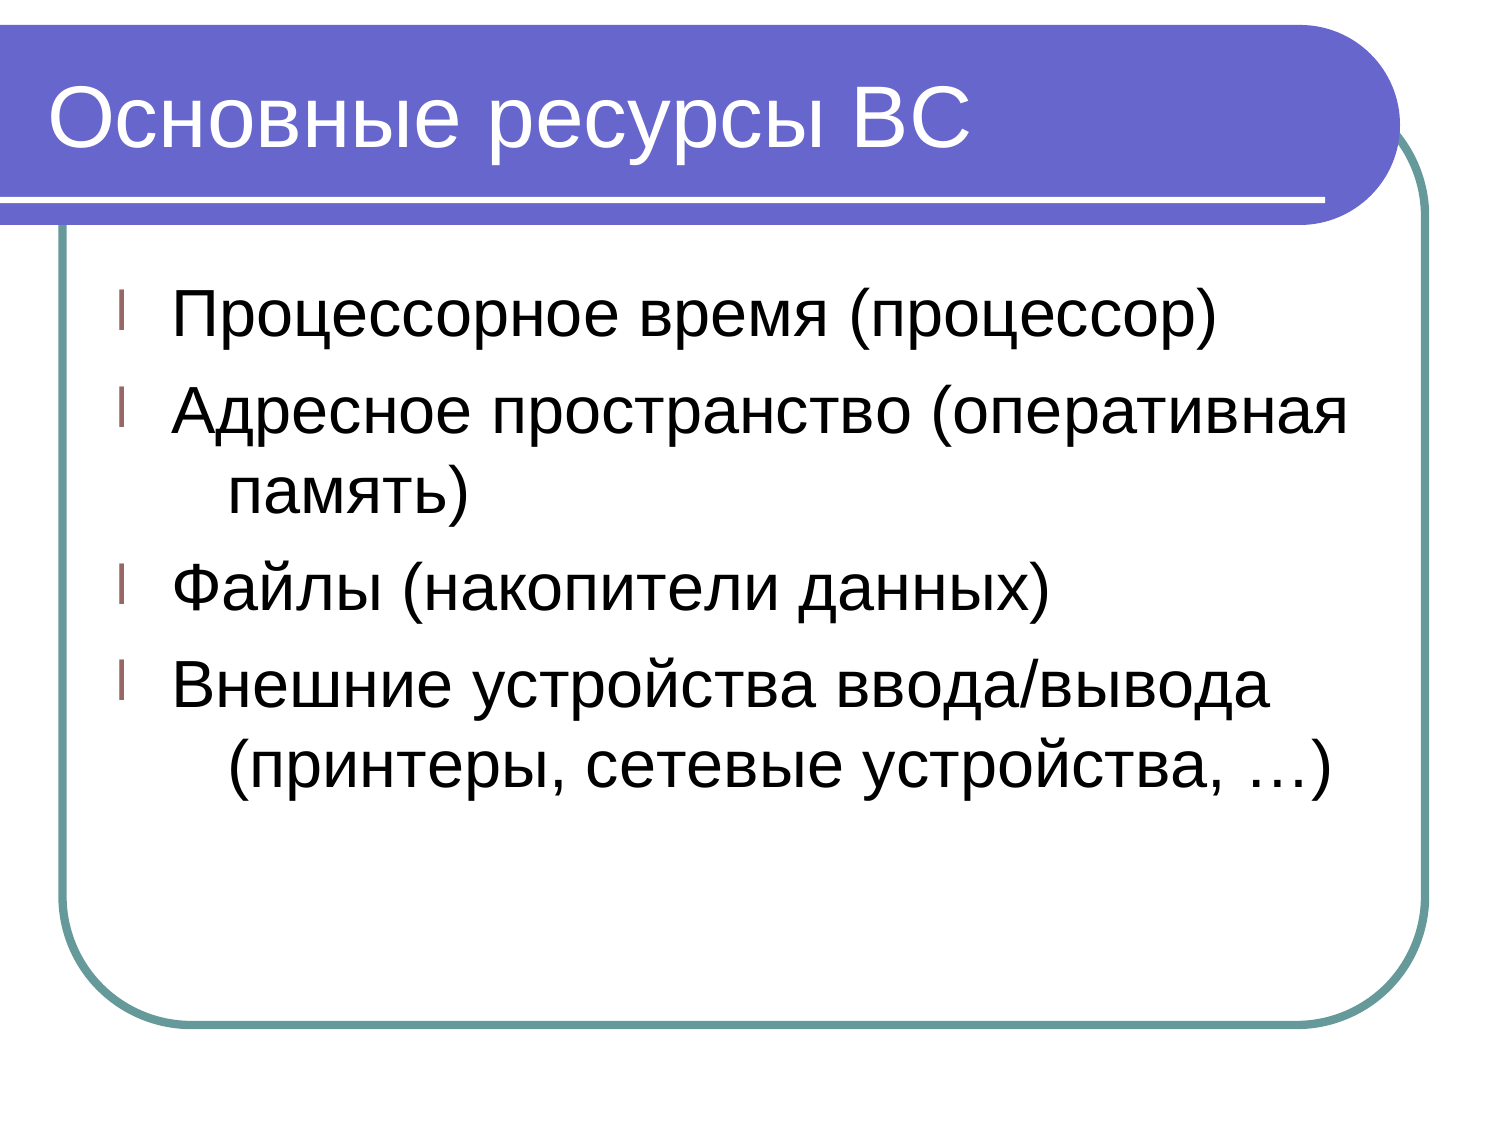

# Основные ресурсы ВС
Процессорное время (процессор)
Адресное пространство (оперативная память)
Файлы (накопители данных)
Внешние устройства ввода/вывода (принтеры, сетевые устройства, …)